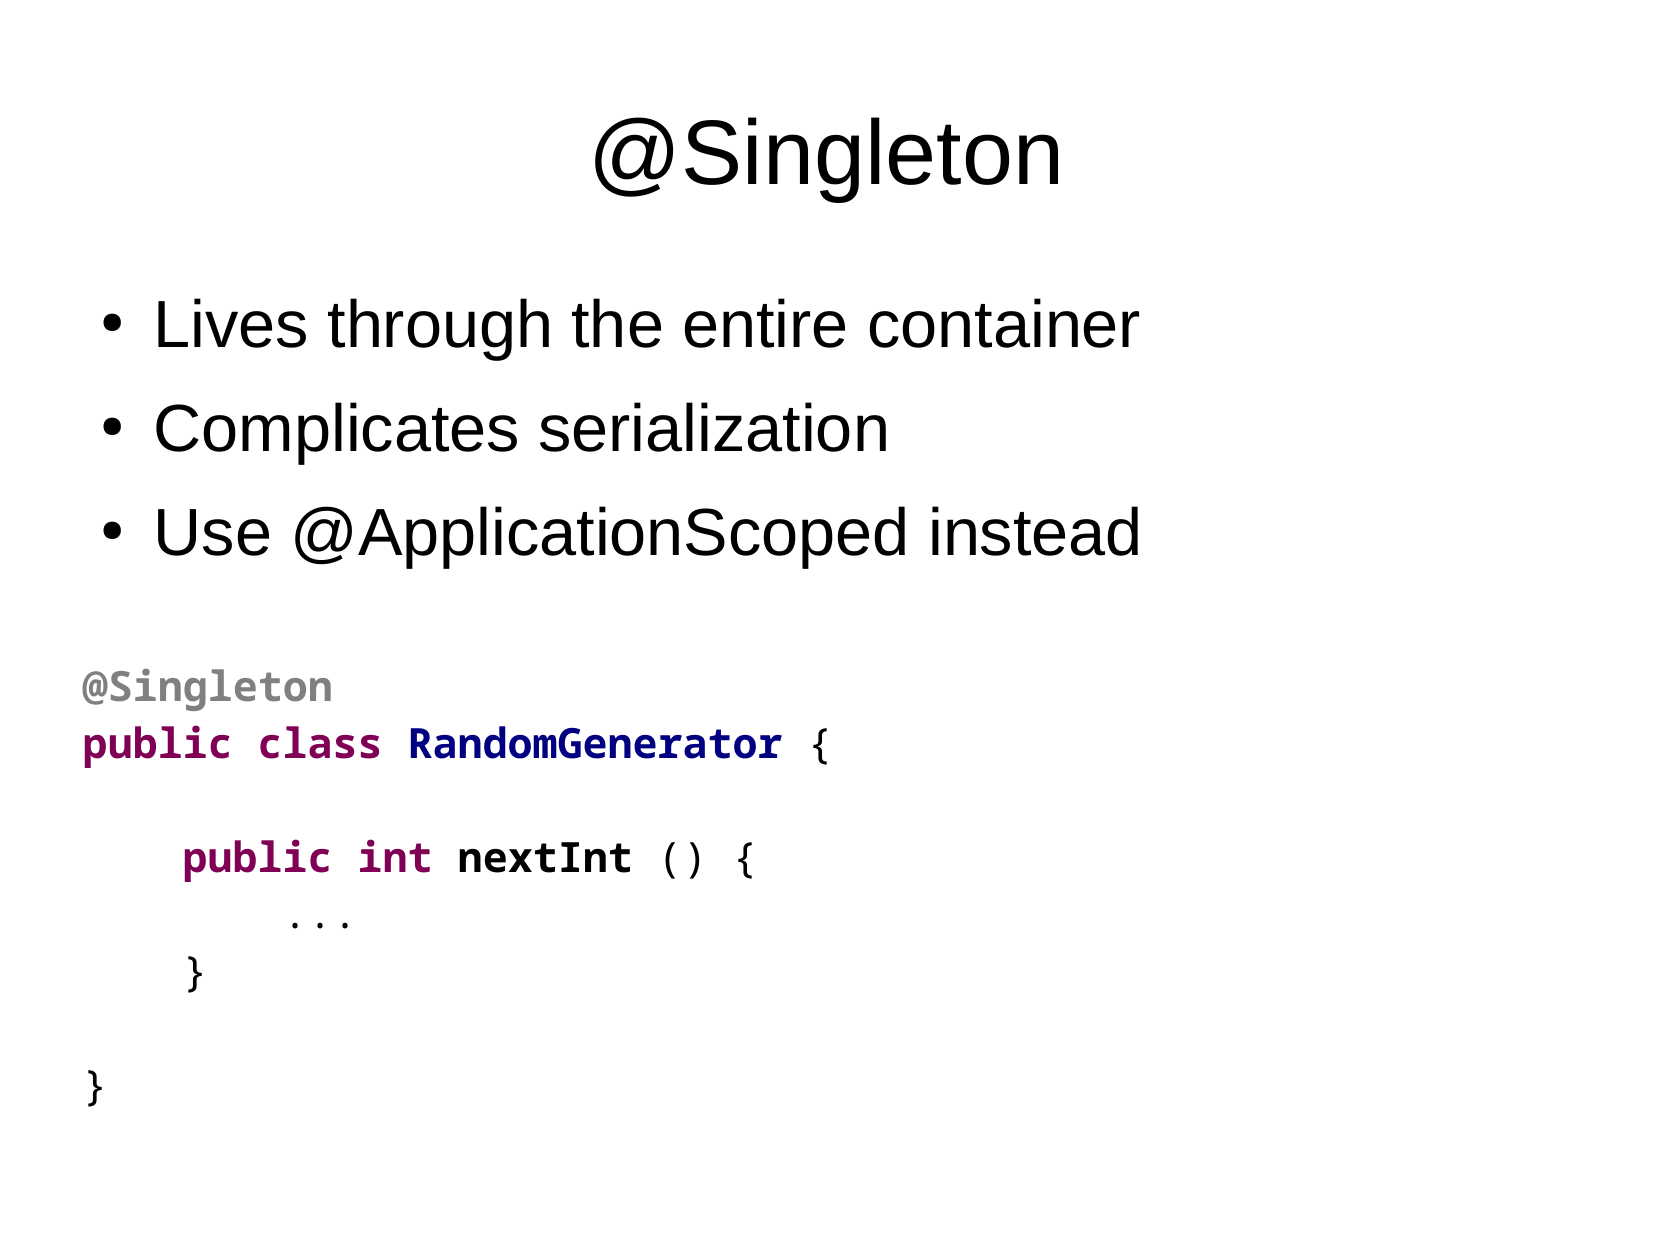

# @Singleton
Lives through the entire container
Complicates serialization
Use @ApplicationScoped instead
@Singleton
public class RandomGenerator {
 public int nextInt () {
 ...
 }
}